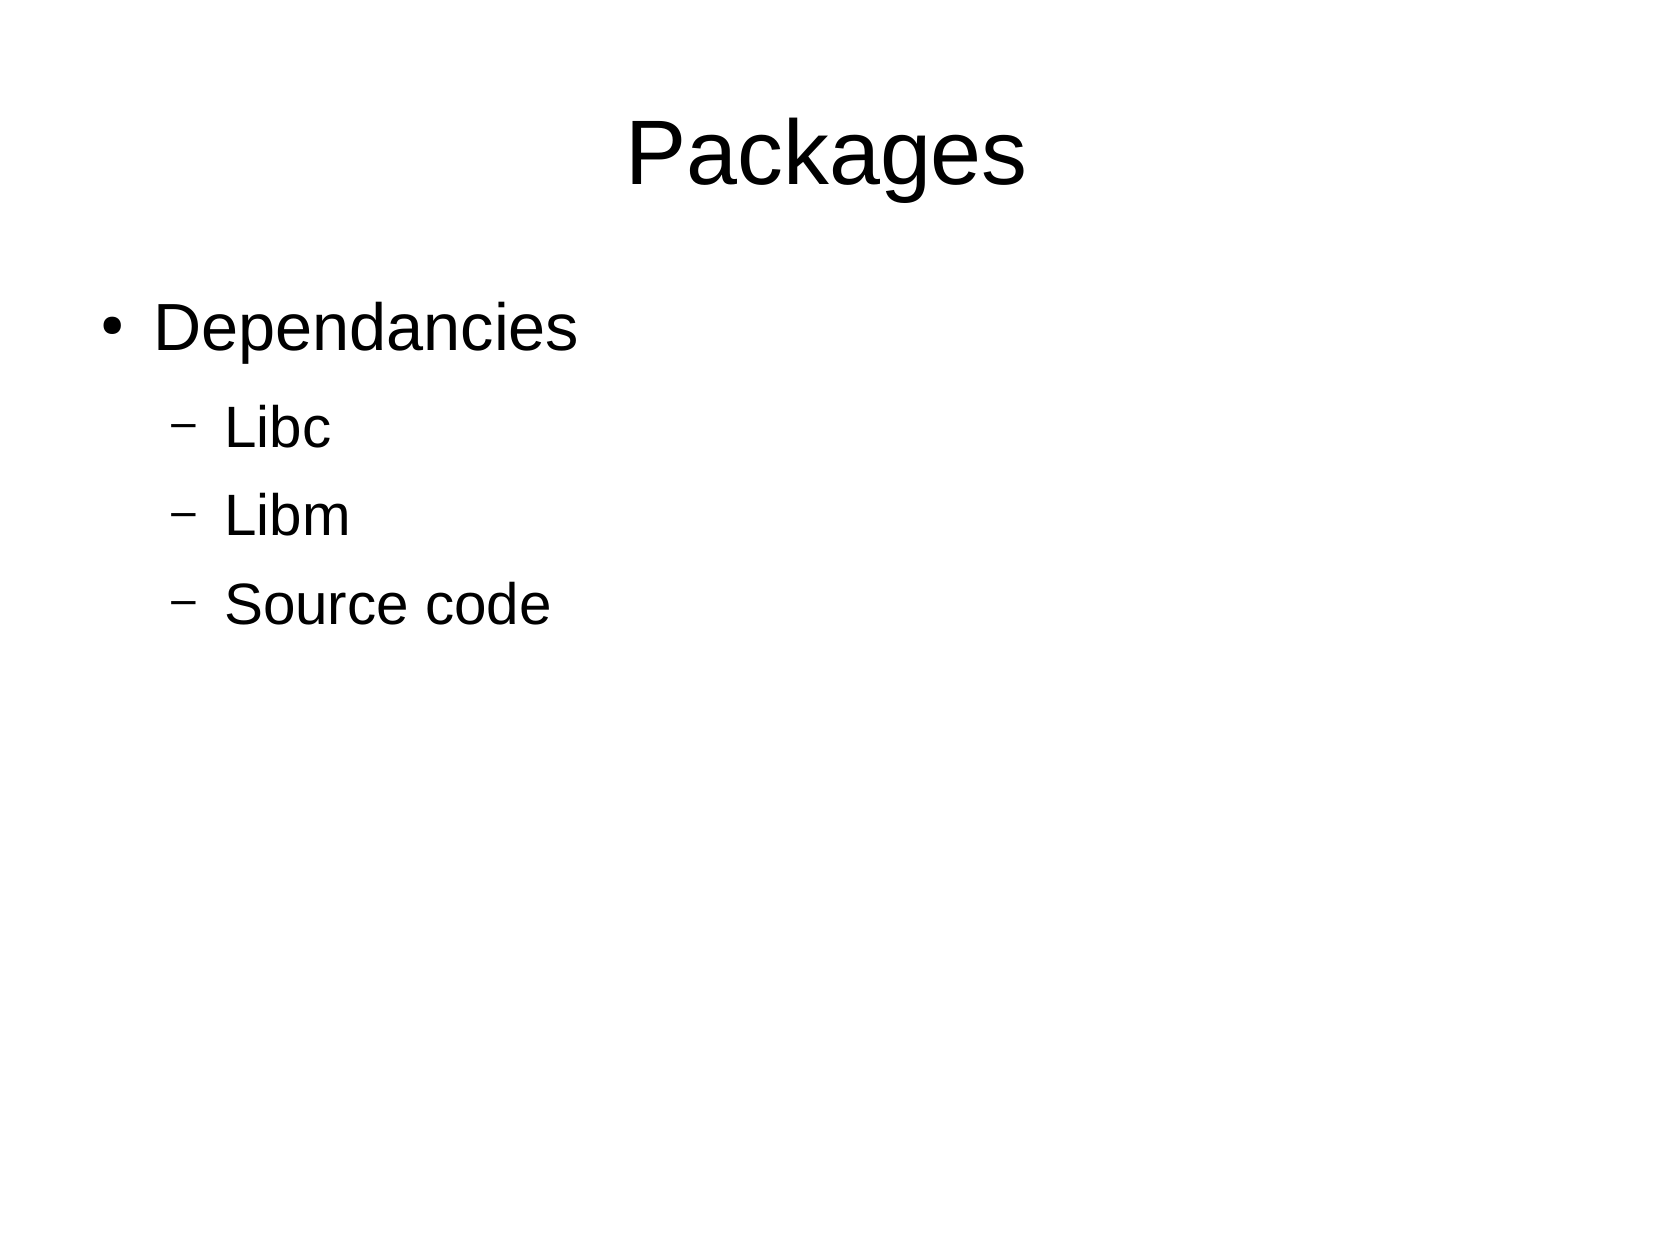

# Packages
Dependancies
Libc
Libm
Source code